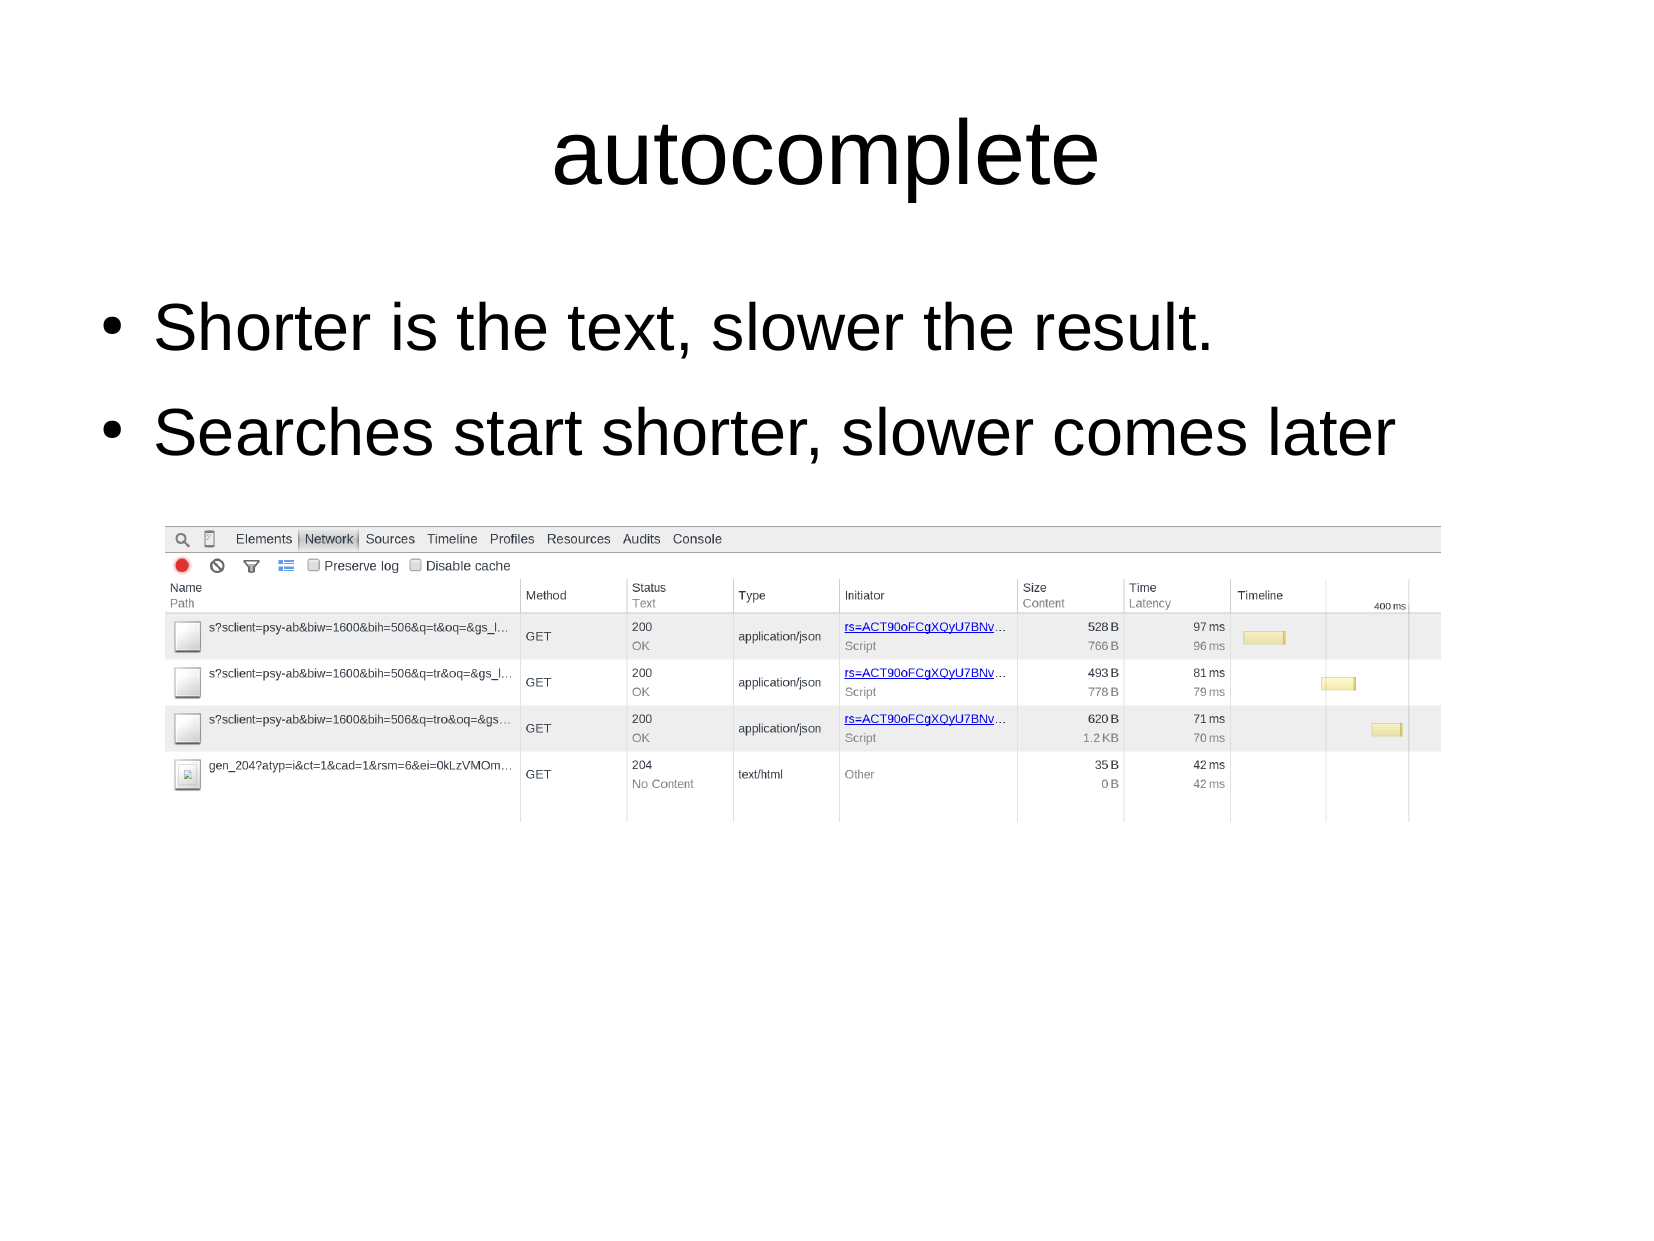

# autocomplete
Shorter is the text, slower the result.
Searches start shorter, slower comes later